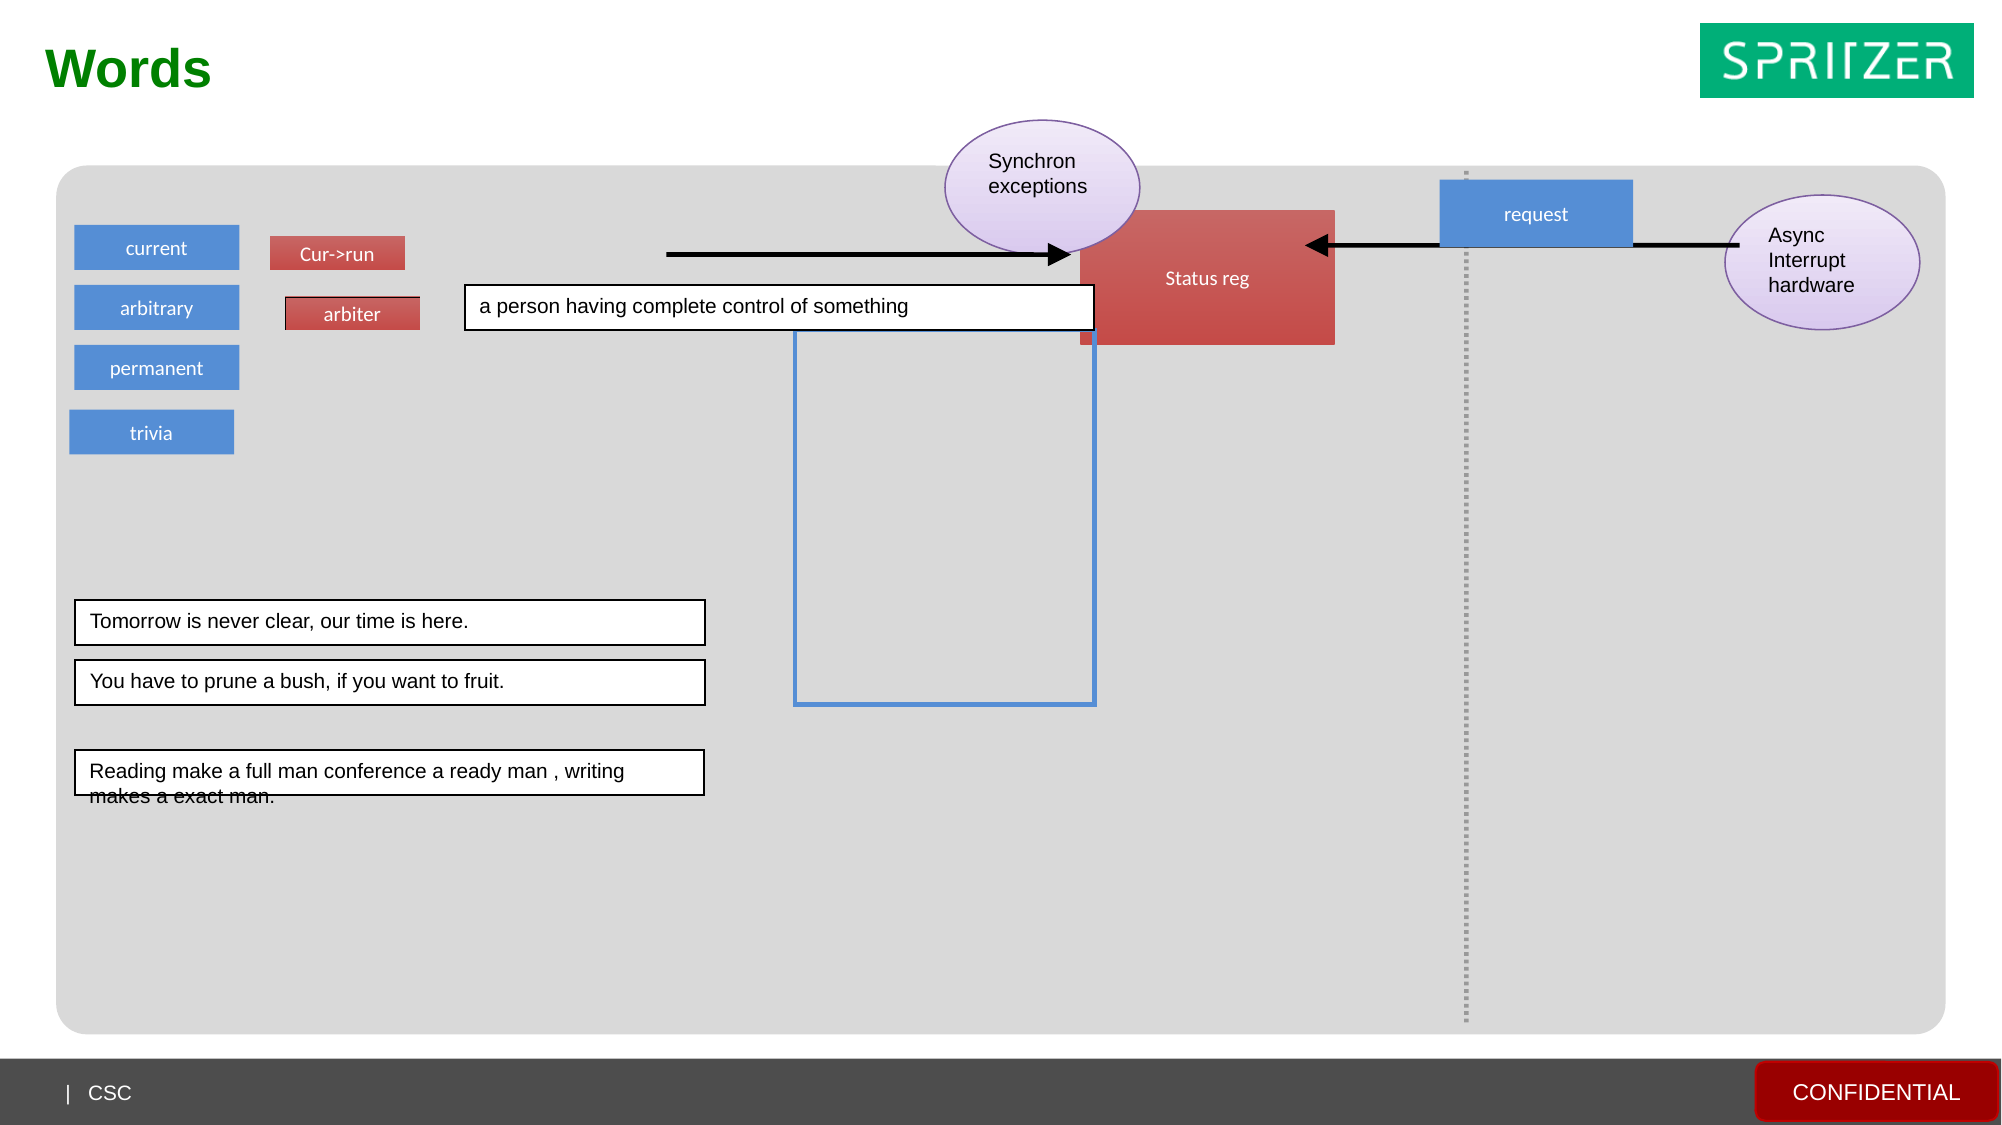

Words
Synchron
exceptions
request
Async
Interrupt
hardware
Status reg
current
Cur->run
arbitrary
a person having complete control of something
arbiter
permanent
trivia
Tomorrow is never clear, our time is here.
You have to prune a bush, if you want to fruit.
Reading make a full man conference a ready man , writing makes a exact man.